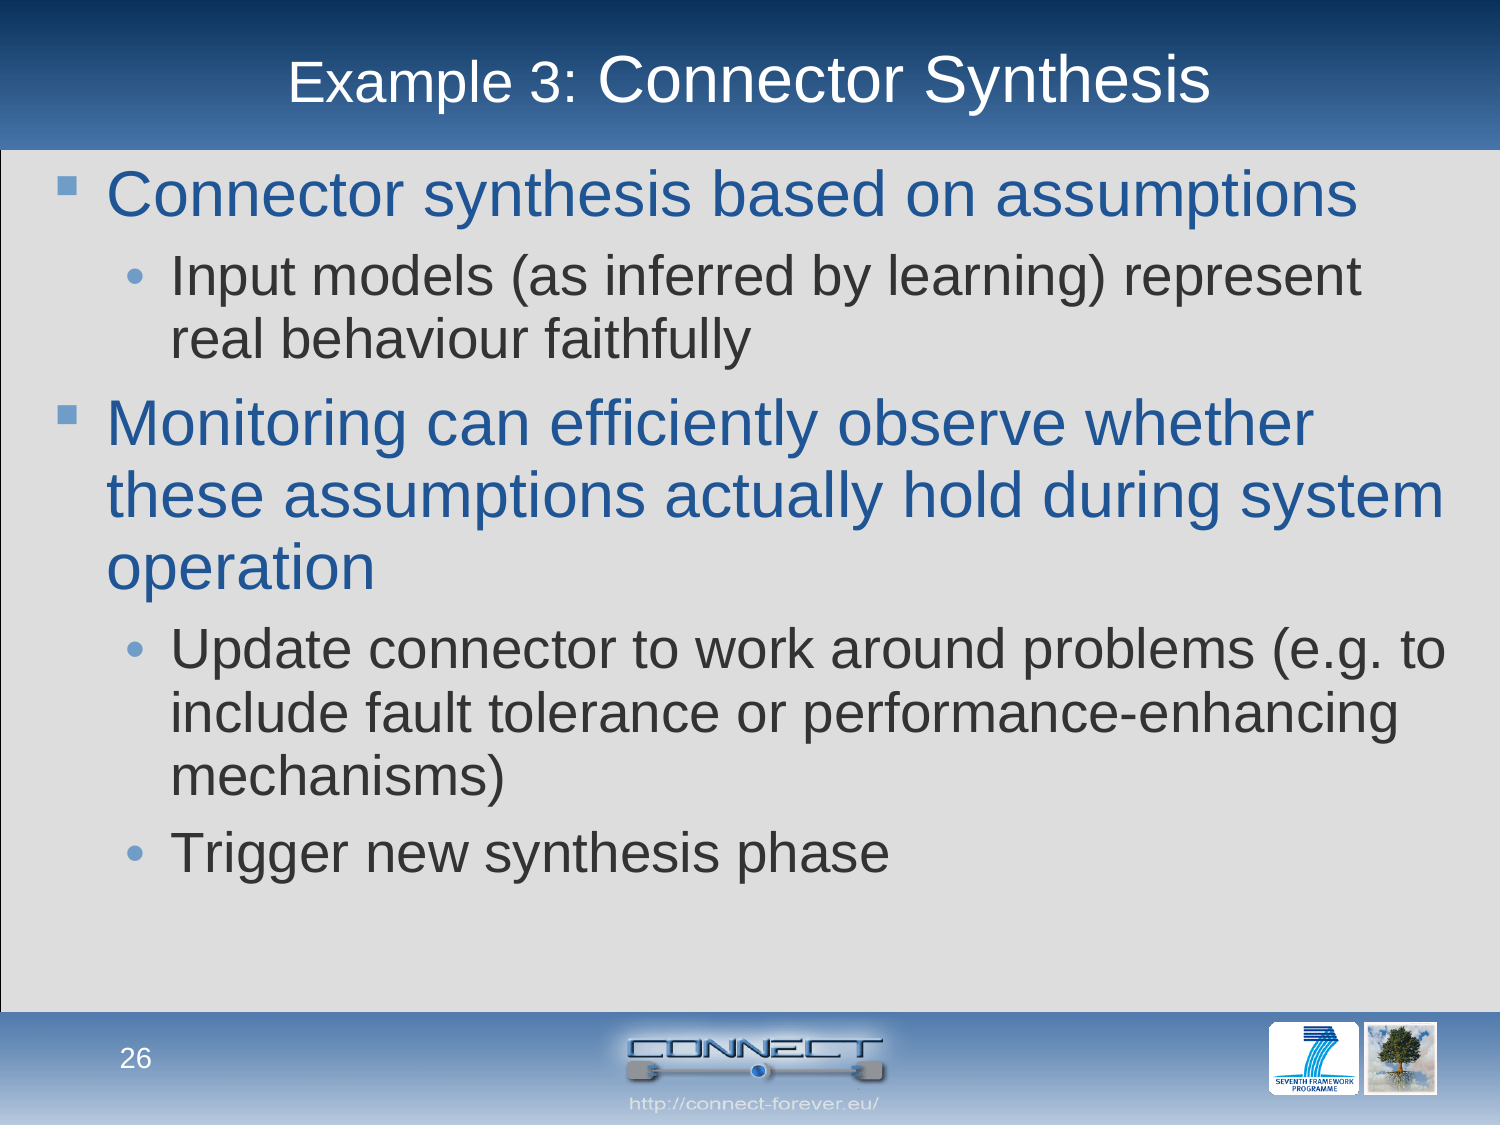

# Example 3: Connector Synthesis
Connector synthesis based on assumptions
Input models (as inferred by learning) represent real behaviour faithfully
Monitoring can efficiently observe whether these assumptions actually hold during system operation
Update connector to work around problems (e.g. to include fault tolerance or performance-enhancing mechanisms)
Trigger new synthesis phase
26